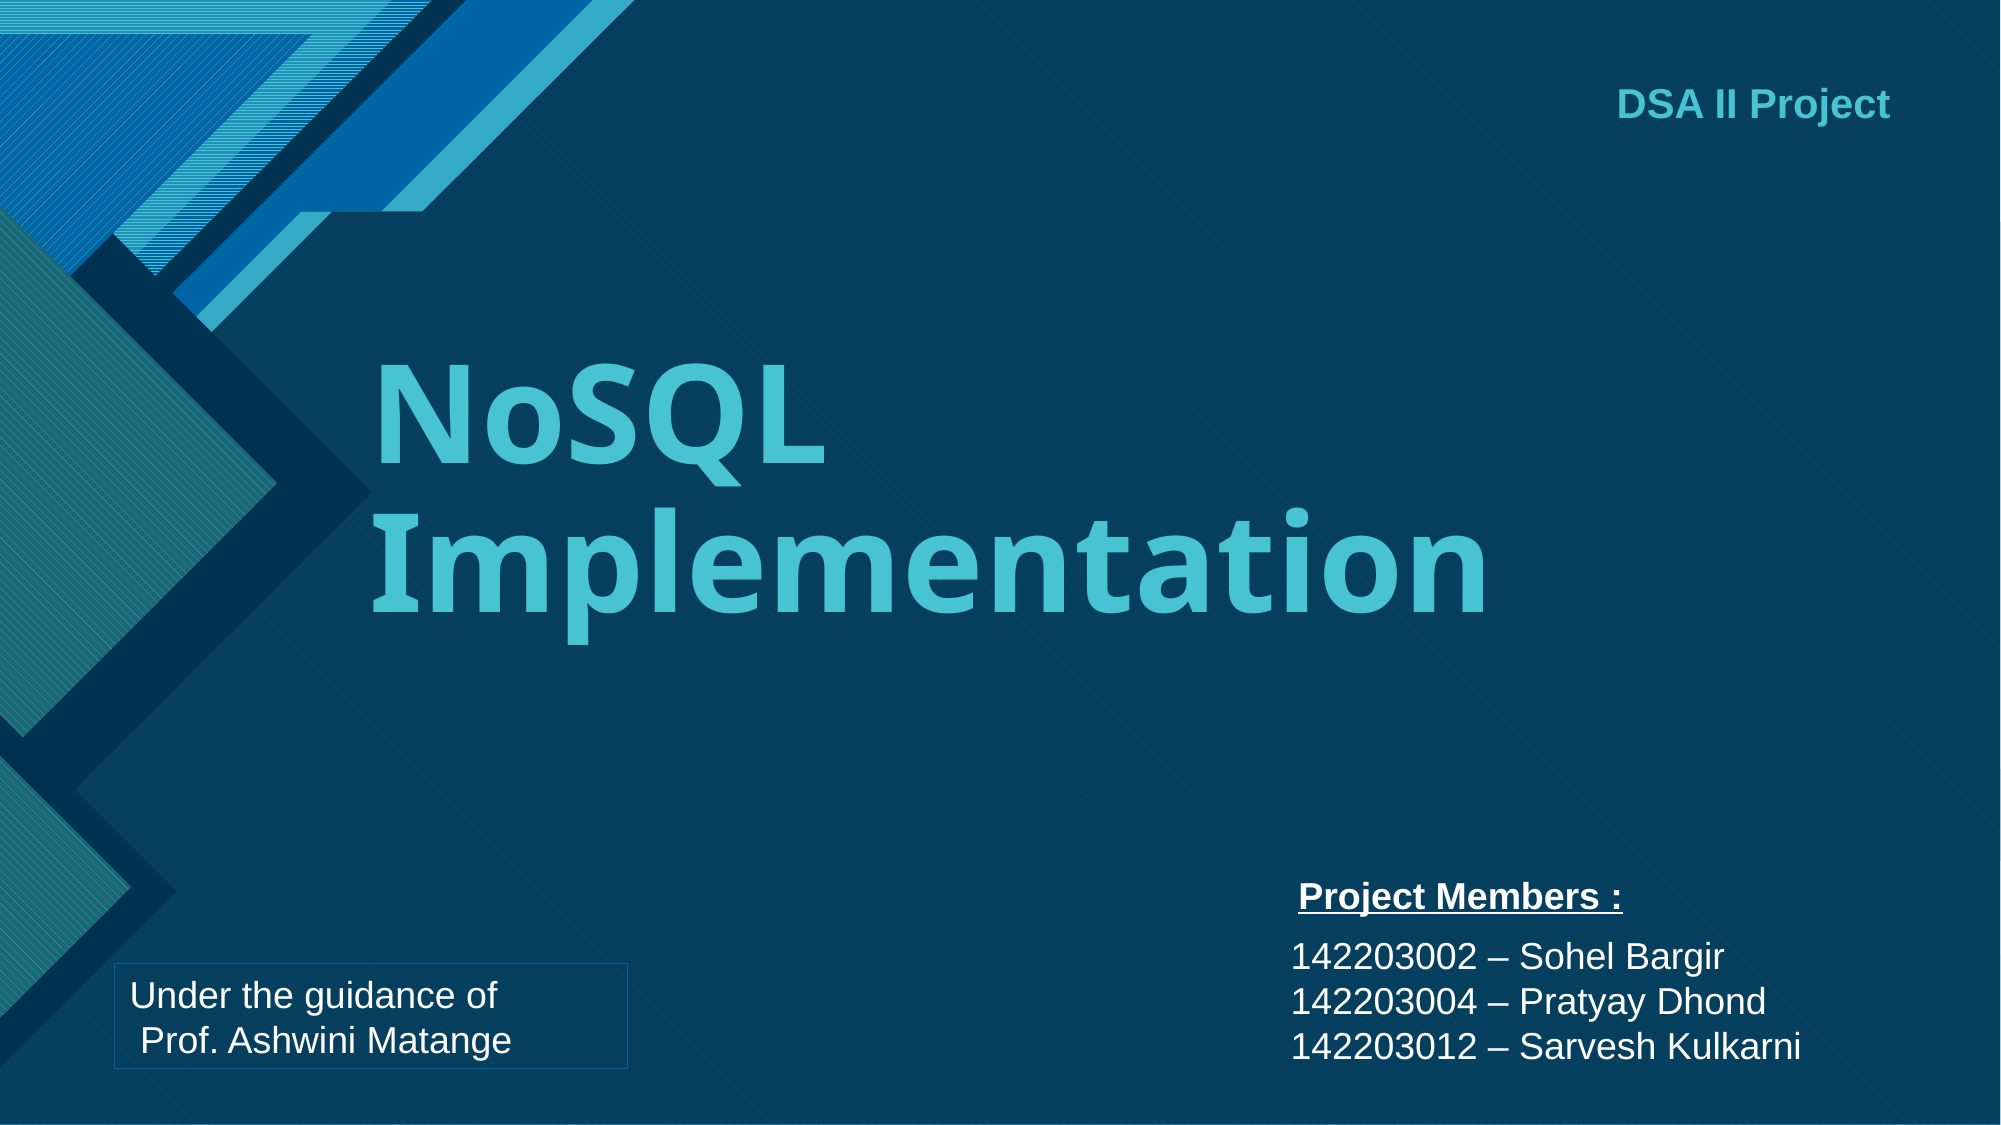

DSA II Project
# NoSQL Implementation
Project Members :
142203002 – Sohel Bargir
142203004 – Pratyay Dhond
142203012 – Sarvesh Kulkarni
Under the guidance of
 Prof. Ashwini Matange